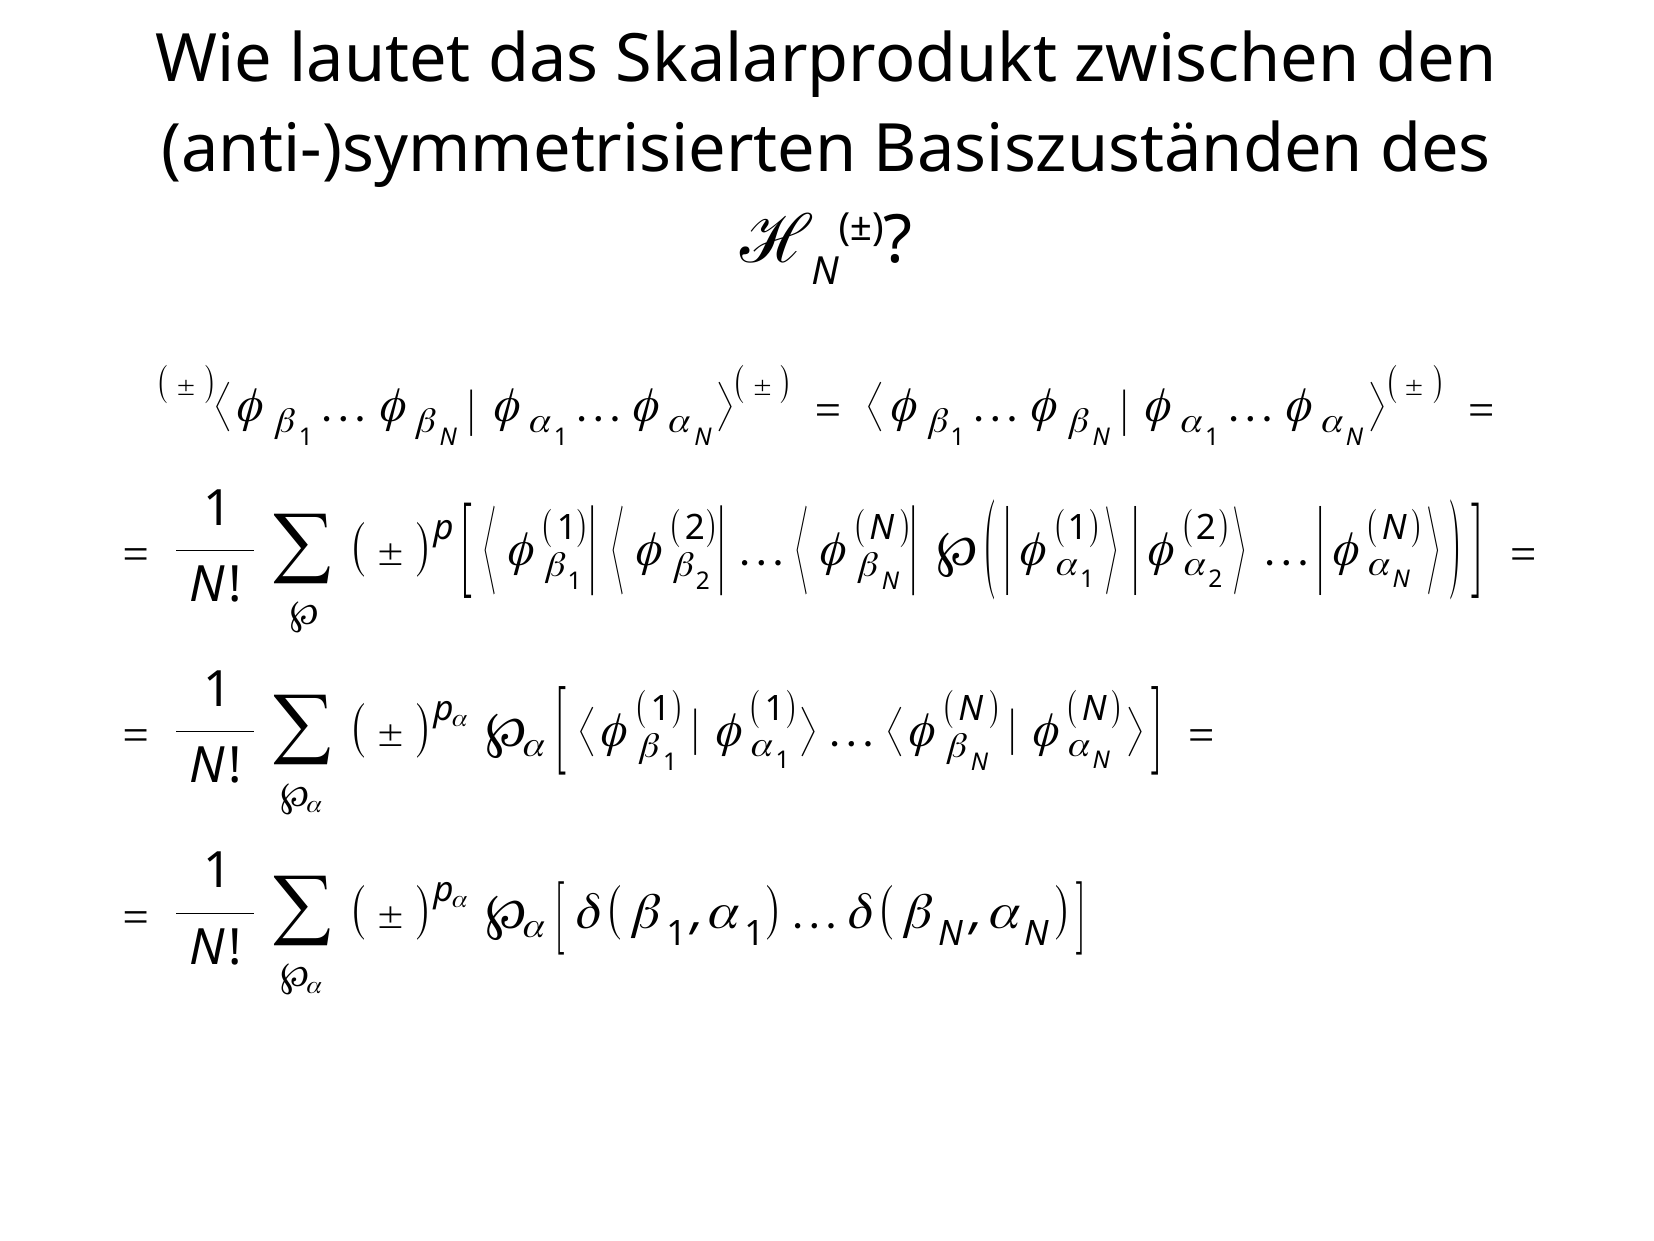

# Wie lautet das Skalarprodukt zwischen den (anti-)symmetrisierten Basiszuständen des ℋN(±)?